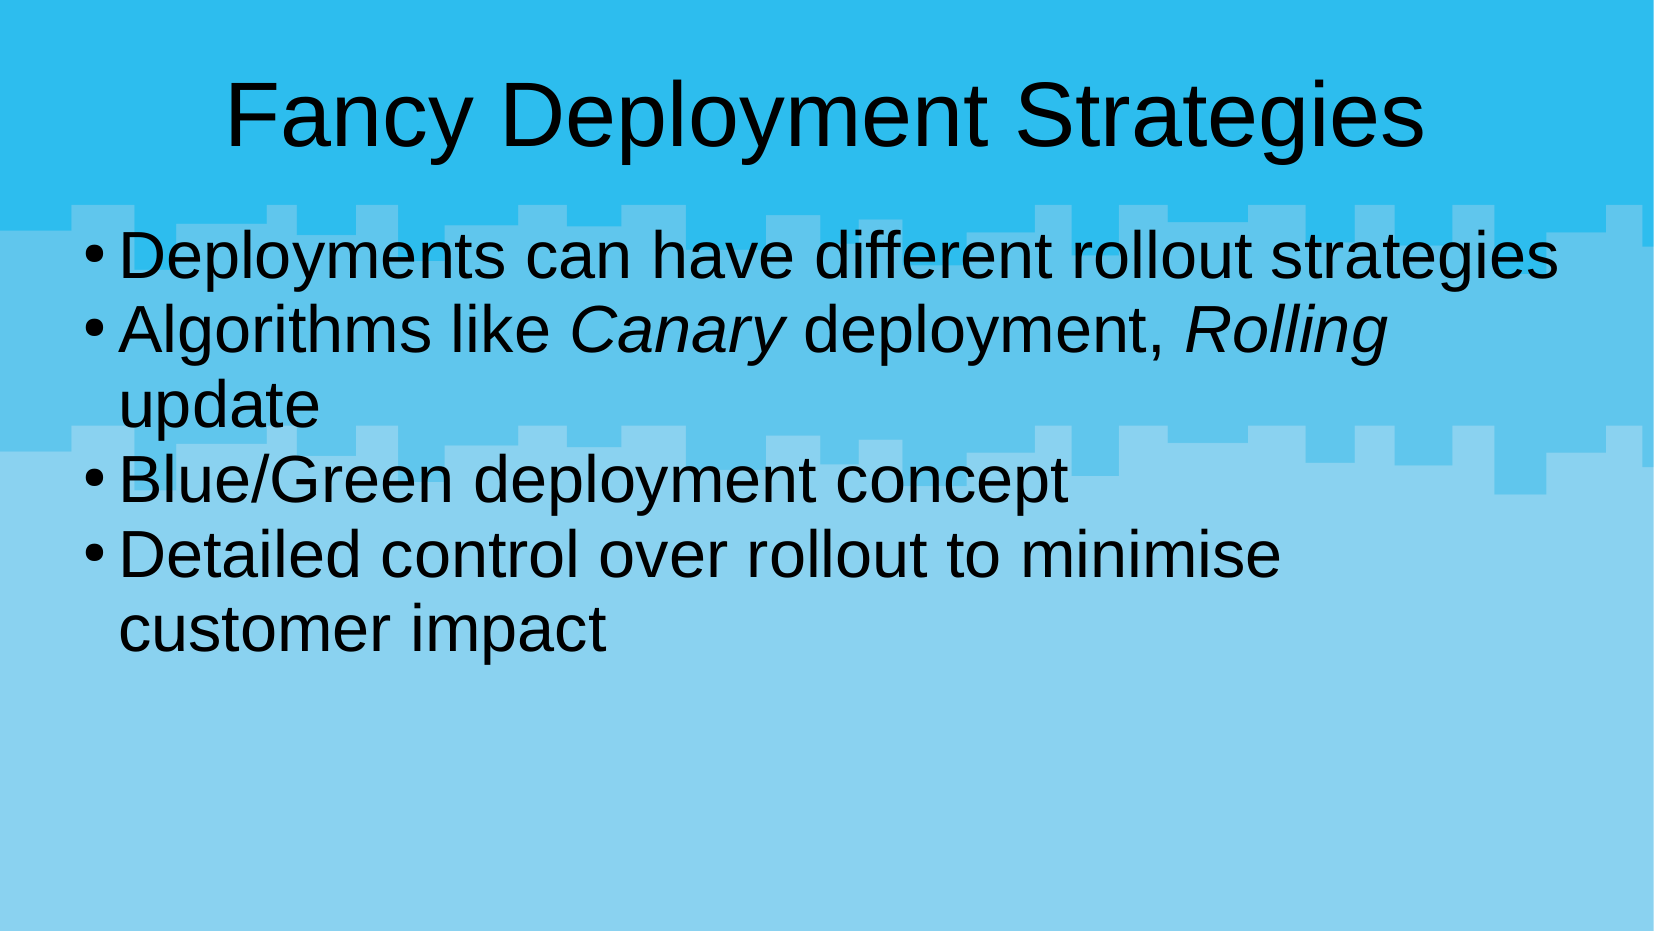

# Fancy Deployment Strategies
Deployments can have different rollout strategies
Algorithms like Canary deployment, Rolling update
Blue/Green deployment concept
Detailed control over rollout to minimise customer impact